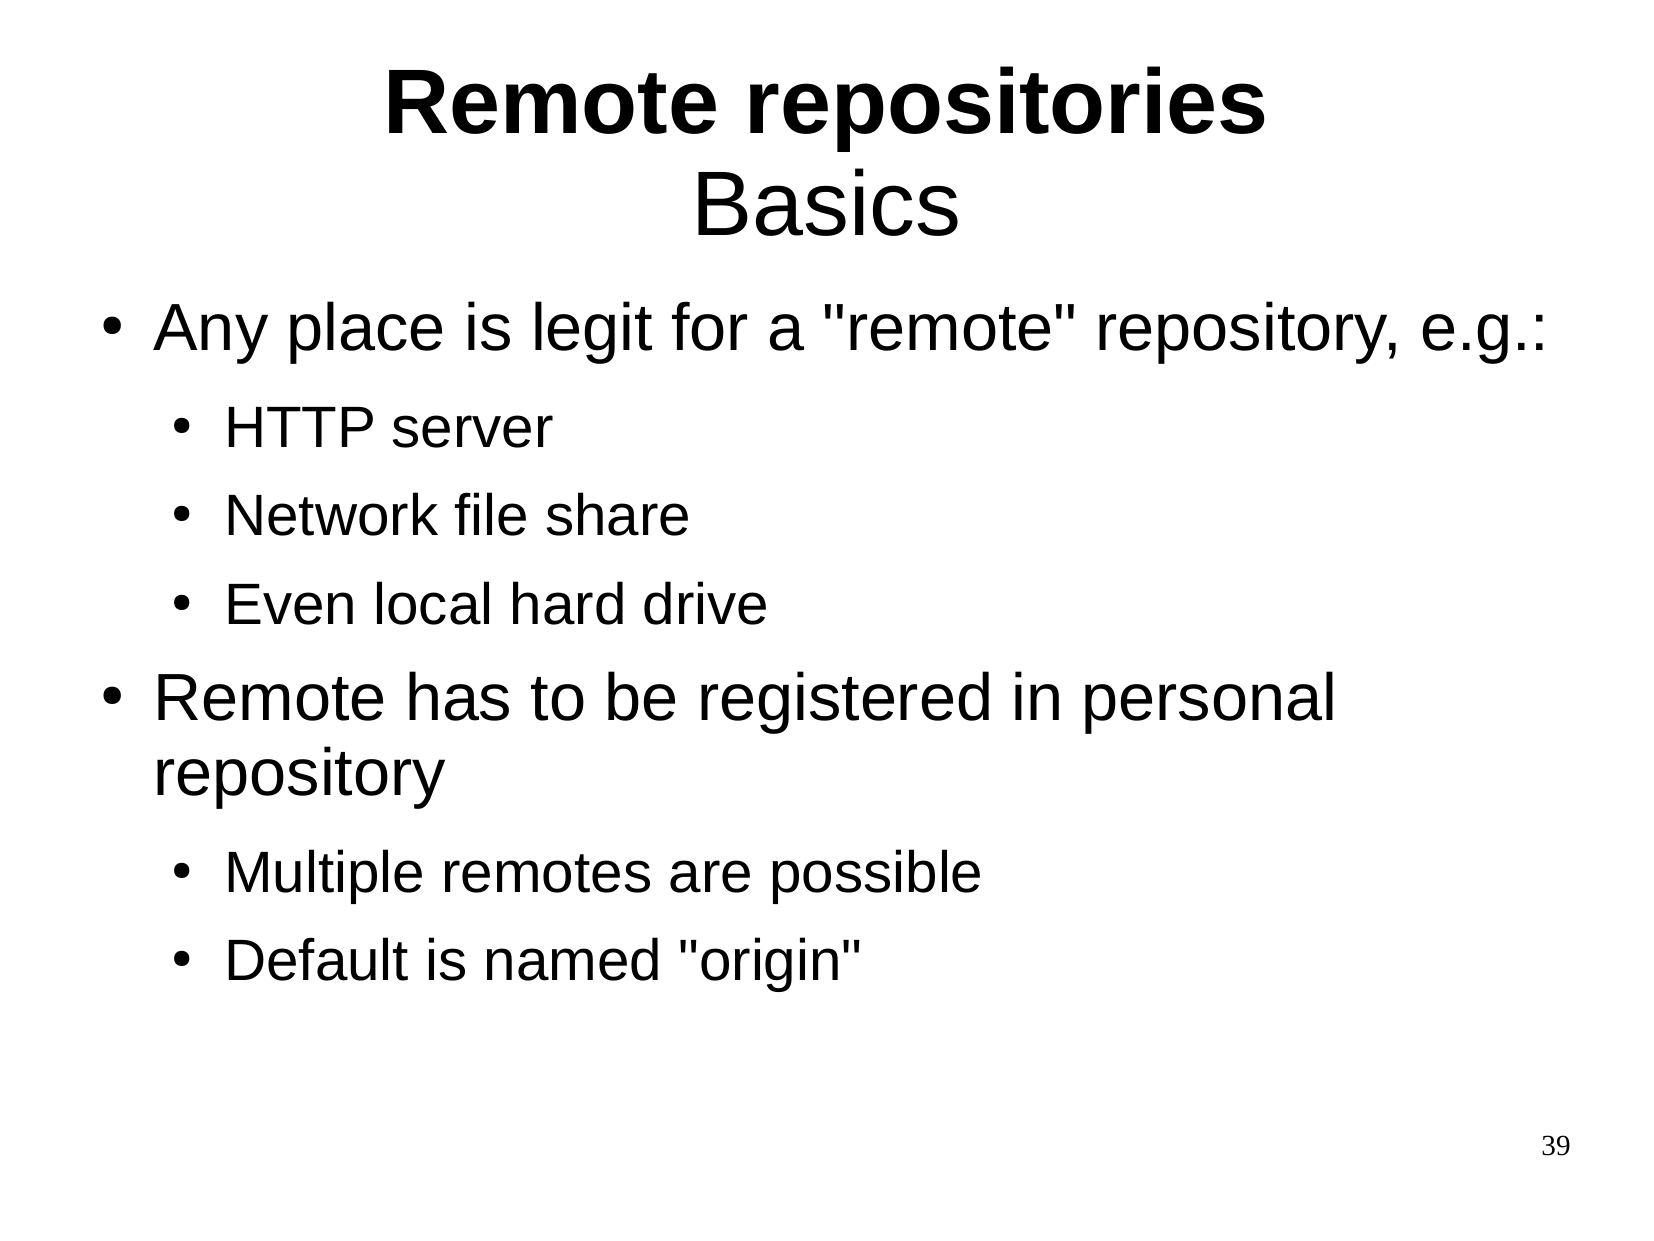

# Remote repositories Basics
Any place is legit for a "remote" repository, e.g.:
HTTP server
Network file share
Even local hard drive
Remote has to be registered in personal repository
Multiple remotes are possible
Default is named "origin"
39